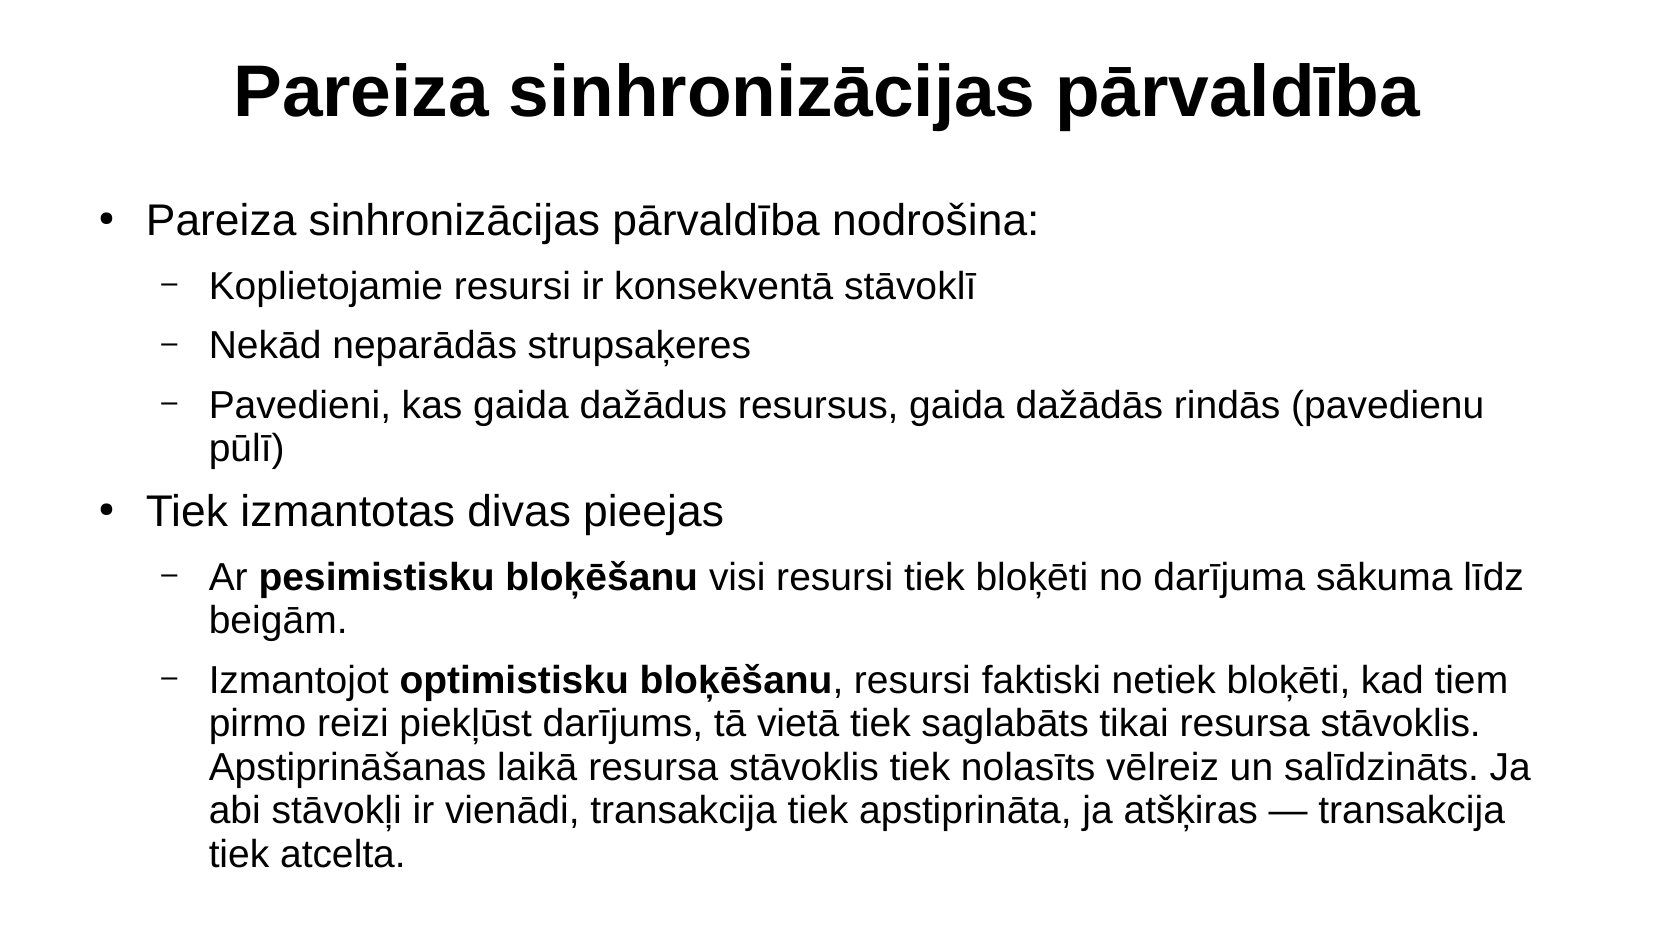

# Pareiza sinhronizācijas pārvaldība
Pareiza sinhronizācijas pārvaldība nodrošina:
Koplietojamie resursi ir konsekventā stāvoklī
Nekād neparādās strupsaķeres
Pavedieni, kas gaida dažādus resursus, gaida dažādās rindās (pavedienu pūlī)
Tiek izmantotas divas pieejas
Ar pesimistisku bloķēšanu visi resursi tiek bloķēti no darījuma sākuma līdz beigām.
Izmantojot optimistisku bloķēšanu, resursi faktiski netiek bloķēti, kad tiem pirmo reizi piekļūst darījums, tā vietā tiek saglabāts tikai resursa stāvoklis.
Apstiprināšanas laikā resursa stāvoklis tiek nolasīts vēlreiz un salīdzināts. Ja abi stāvokļi ir vienādi, transakcija tiek apstiprināta, ja atšķiras — transakcija tiek atcelta.